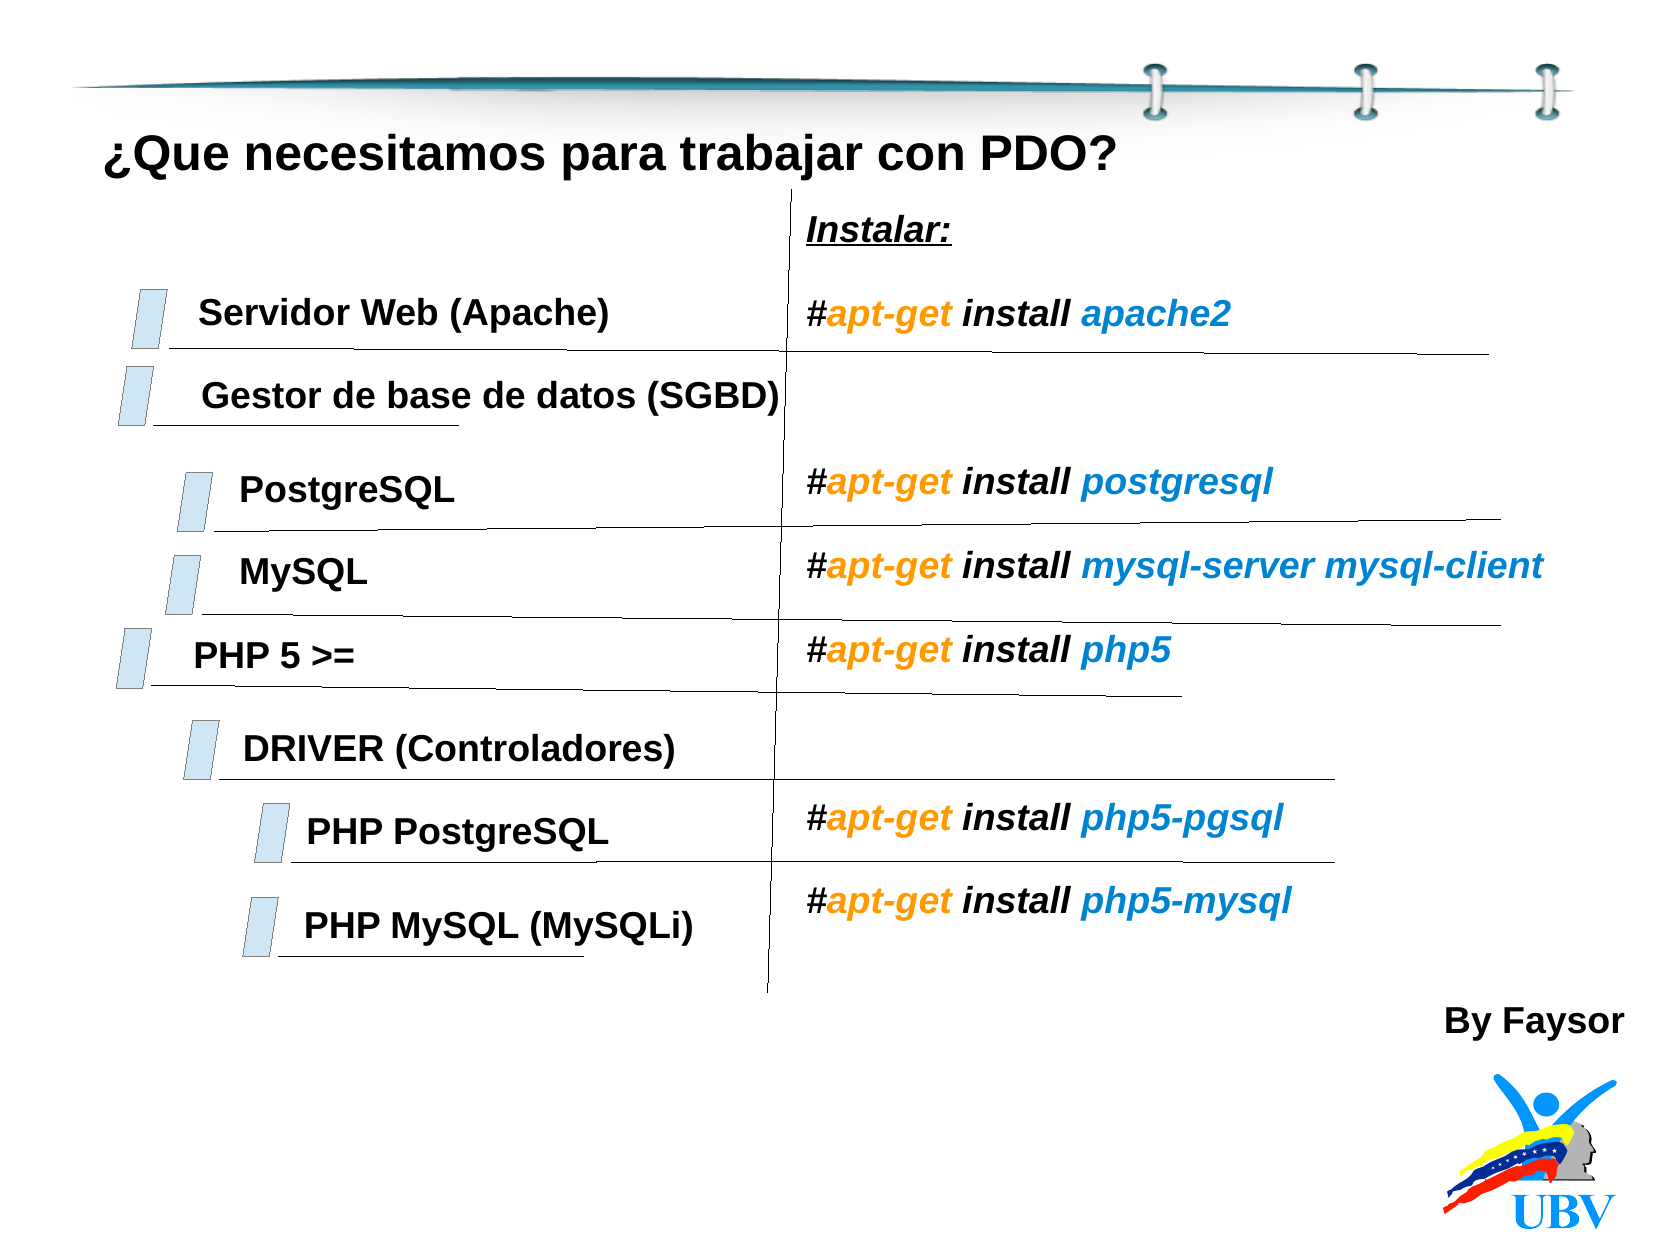

¿Que necesitamos para trabajar con PDO?
Instalar:
#apt-get install apache2
#apt-get install postgresql
#apt-get install mysql-server mysql-client
#apt-get install php5
#apt-get install php5-pgsql
#apt-get install php5-mysql
Servidor Web (Apache)
Gestor de base de datos (SGBD)
PostgreSQL
MySQL
PHP 5 >=
DRIVER (Controladores)
PHP PostgreSQL
PHP MySQL (MySQLi)
By Faysor